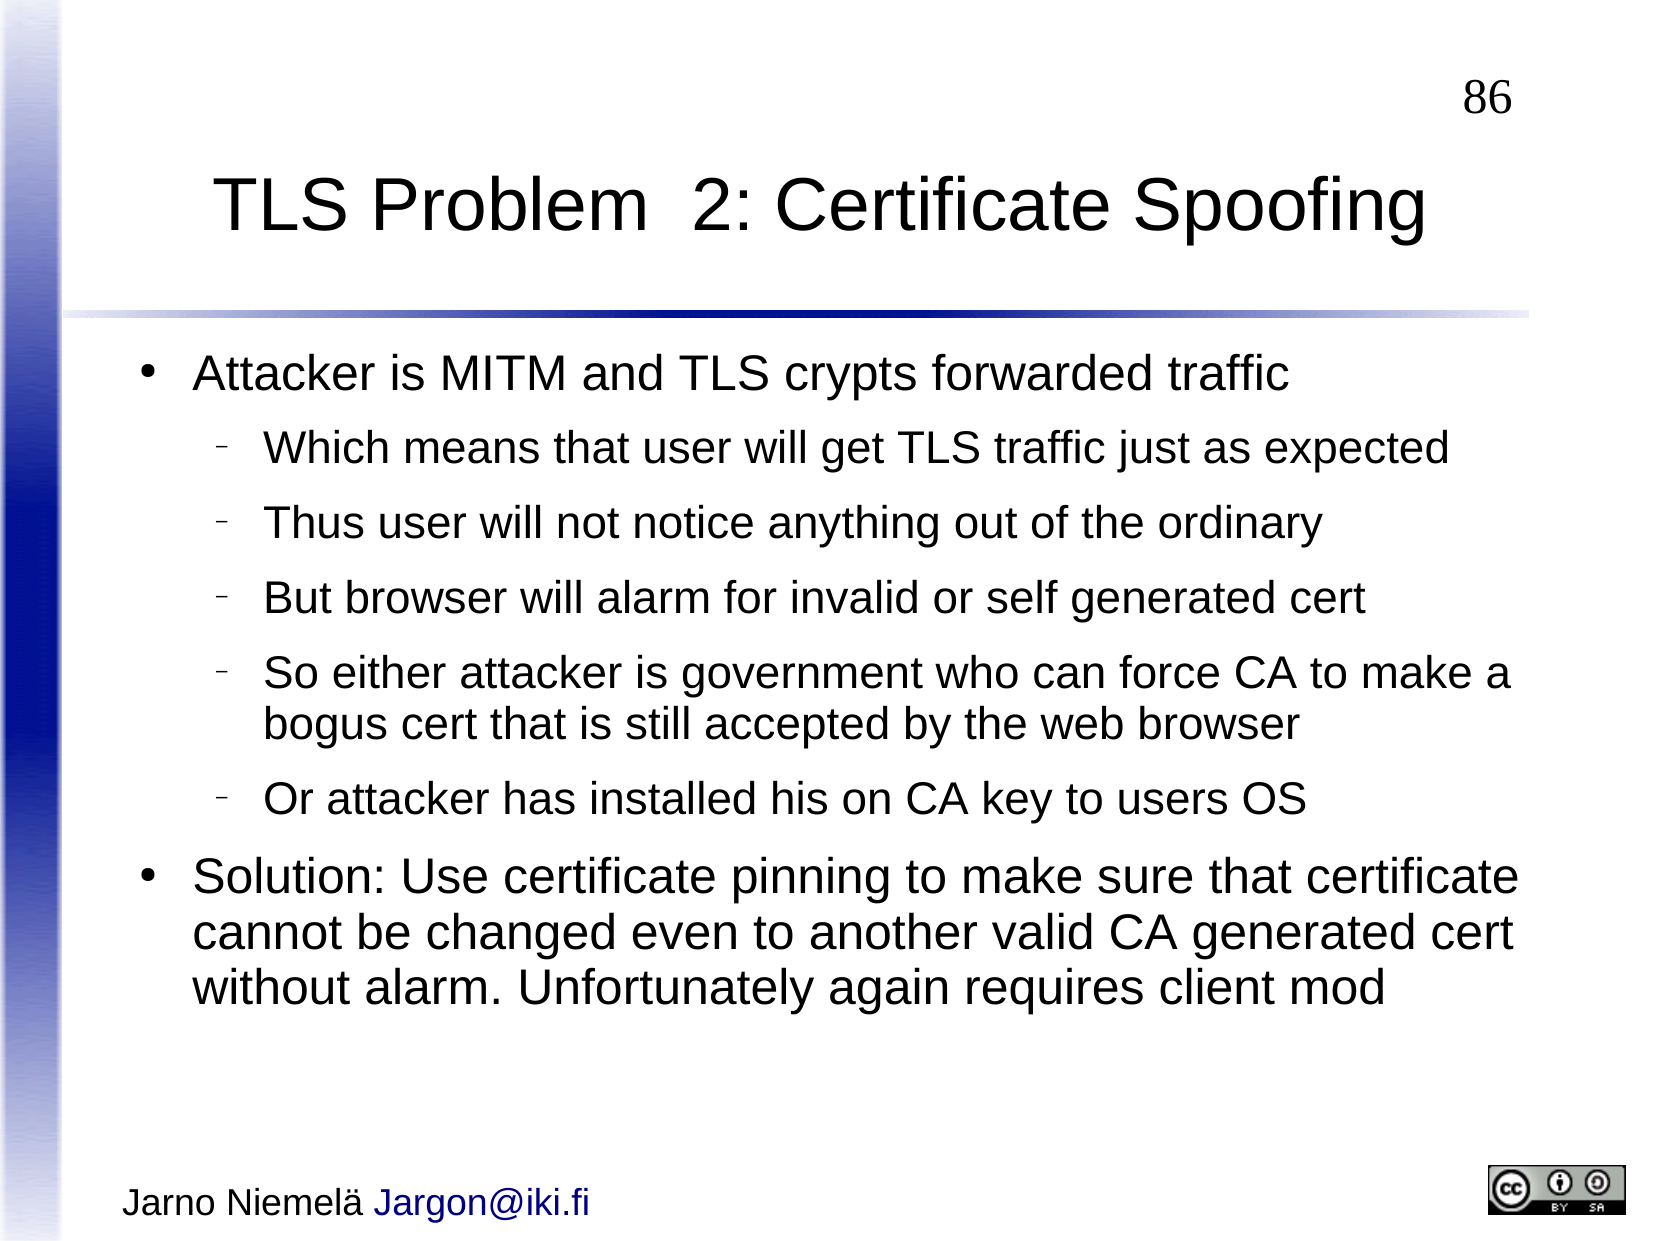

# TLS Problem 2: Certificate Spoofing
Attacker is MITM and TLS crypts forwarded traffic
Which means that user will get TLS traffic just as expected
Thus user will not notice anything out of the ordinary
But browser will alarm for invalid or self generated cert
So either attacker is government who can force CA to make a bogus cert that is still accepted by the web browser
Or attacker has installed his on CA key to users OS
Solution: Use certificate pinning to make sure that certificate cannot be changed even to another valid CA generated cert without alarm. Unfortunately again requires client mod